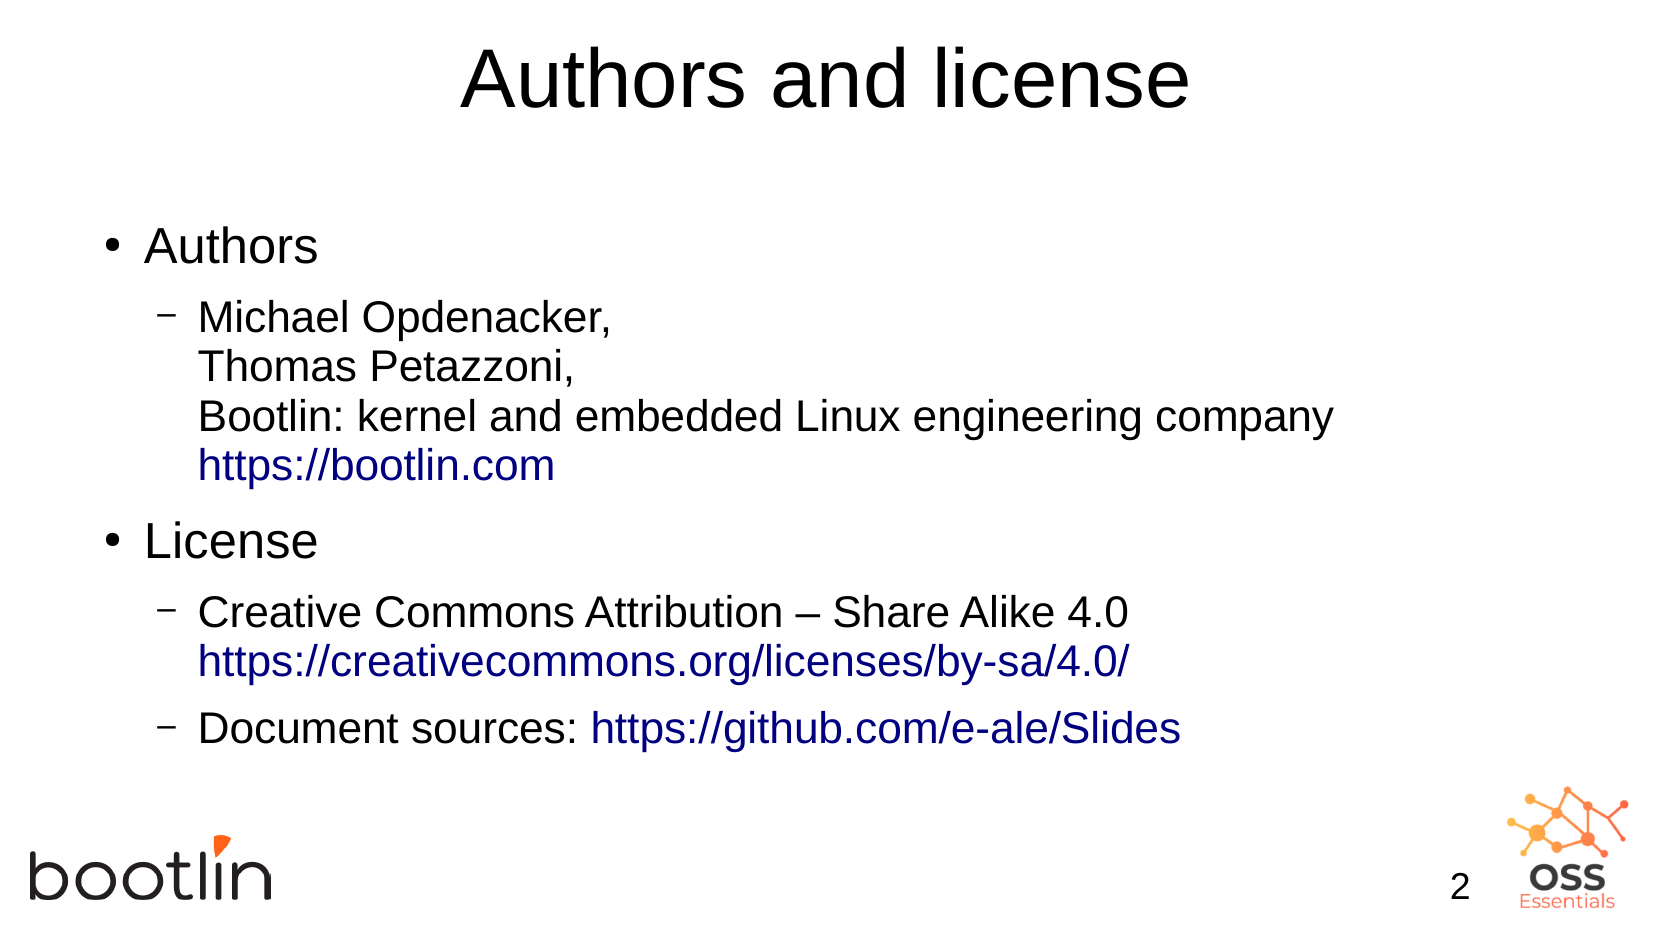

# Authors and license
Authors
Michael Opdenacker,
Thomas Petazzoni,
Bootlin: kernel and embedded Linux engineering company
https://bootlin.com
License
Creative Commons Attribution – Share Alike 4.0
https://creativecommons.org/licenses/by-sa/4.0/
Document sources: https://github.com/e-ale/Slides